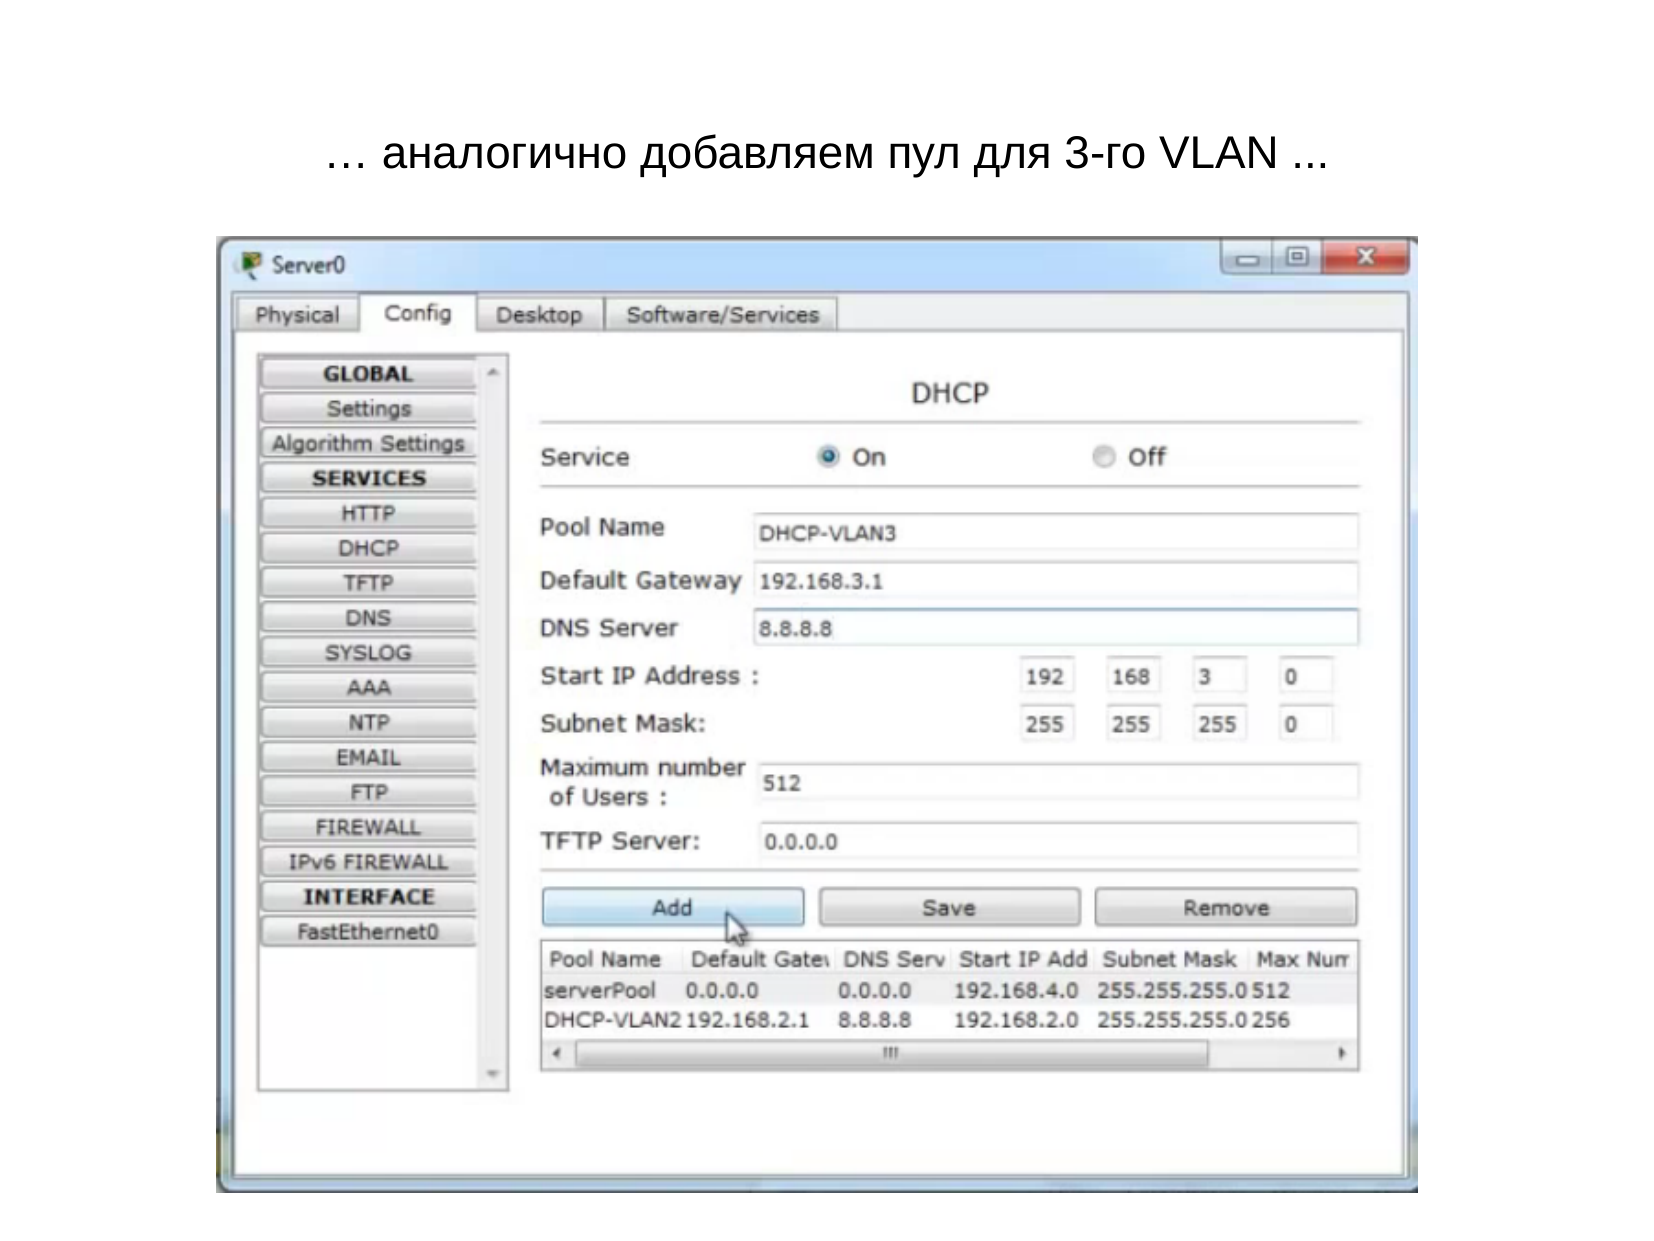

# … аналогично добавляем пул для 3-го VLAN ...